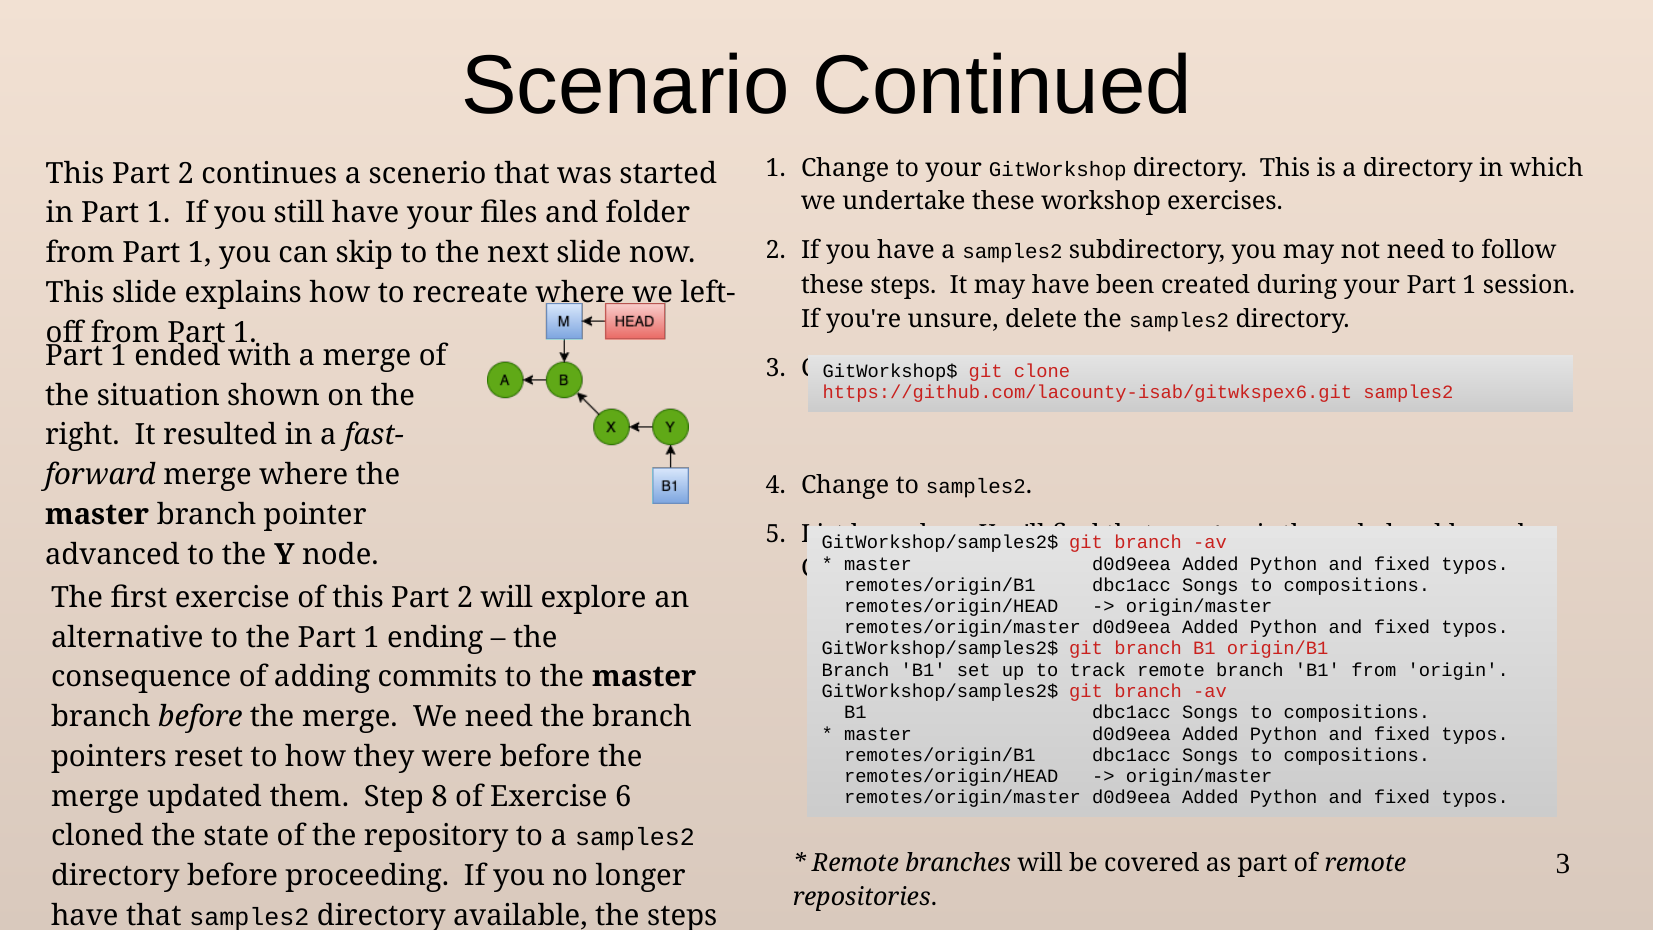

# Scenario Continued
Change to your GitWorkshop directory. This is a directory in which we undertake these workshop exercises.
If you have a samples2 subdirectory, you may not need to follow these steps. It may have been created during your Part 1 session. If you're unsure, delete the samples2 directory.
Clone the lacounty-isab/gitwkspex6 repository to samples2.
Change to samples2.
List branches. You'll find that master is the only local branch. Create a local B1 branch from the origin/B1 remote branch*.
This Part 2 continues a scenerio that was started in Part 1. If you still have your files and folder from Part 1, you can skip to the next slide now. This slide explains how to recreate where we left-off from Part 1.
Part 1 ended with a merge of the situation shown on the right. It resulted in a fast-forward merge where the master branch pointer advanced to the Y node.
GitWorkshop$ git clone https://github.com/lacounty-isab/gitwkspex6.git samples2
GitWorkshop/samples2$ git branch -av
* master d0d9eea Added Python and fixed typos.
 remotes/origin/B1 dbc1acc Songs to compositions.
 remotes/origin/HEAD -> origin/master
 remotes/origin/master d0d9eea Added Python and fixed typos.
GitWorkshop/samples2$ git branch B1 origin/B1
Branch 'B1' set up to track remote branch 'B1' from 'origin'.
GitWorkshop/samples2$ git branch -av
 B1 dbc1acc Songs to compositions.
* master d0d9eea Added Python and fixed typos.
 remotes/origin/B1 dbc1acc Songs to compositions.
 remotes/origin/HEAD -> origin/master
 remotes/origin/master d0d9eea Added Python and fixed typos.
The first exercise of this Part 2 will explore an alternative to the Part 1 ending – the consequence of adding commits to the master branch before the merge. We need the branch pointers reset to how they were before the merge updated them. Step 8 of Exercise 6 cloned the state of the repository to a samples2 directory before proceeding. If you no longer have that samples2 directory available, the steps on the right will show you how to recreate it from a repository hosted on GitHub.
* Remote branches will be covered as part of remote repositories.
3